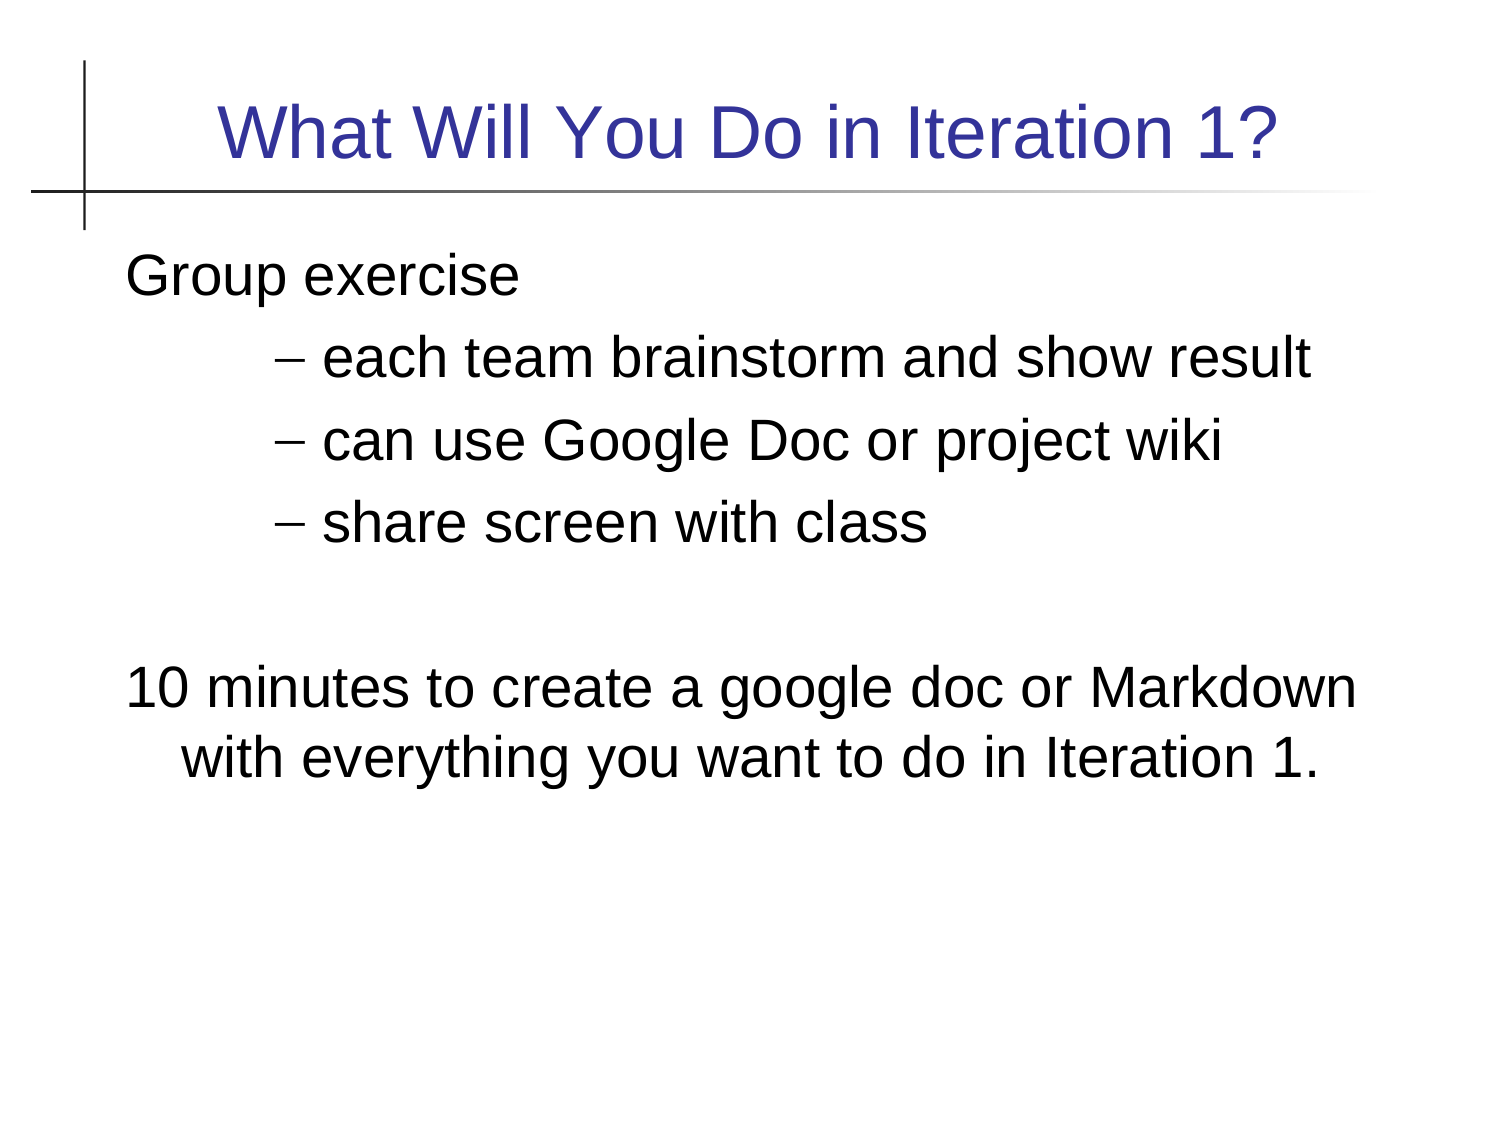

# What Will You Do in Iteration 1?
Group exercise
each team brainstorm and show result
can use Google Doc or project wiki
share screen with class
10 minutes to create a google doc or Markdown with everything you want to do in Iteration 1.